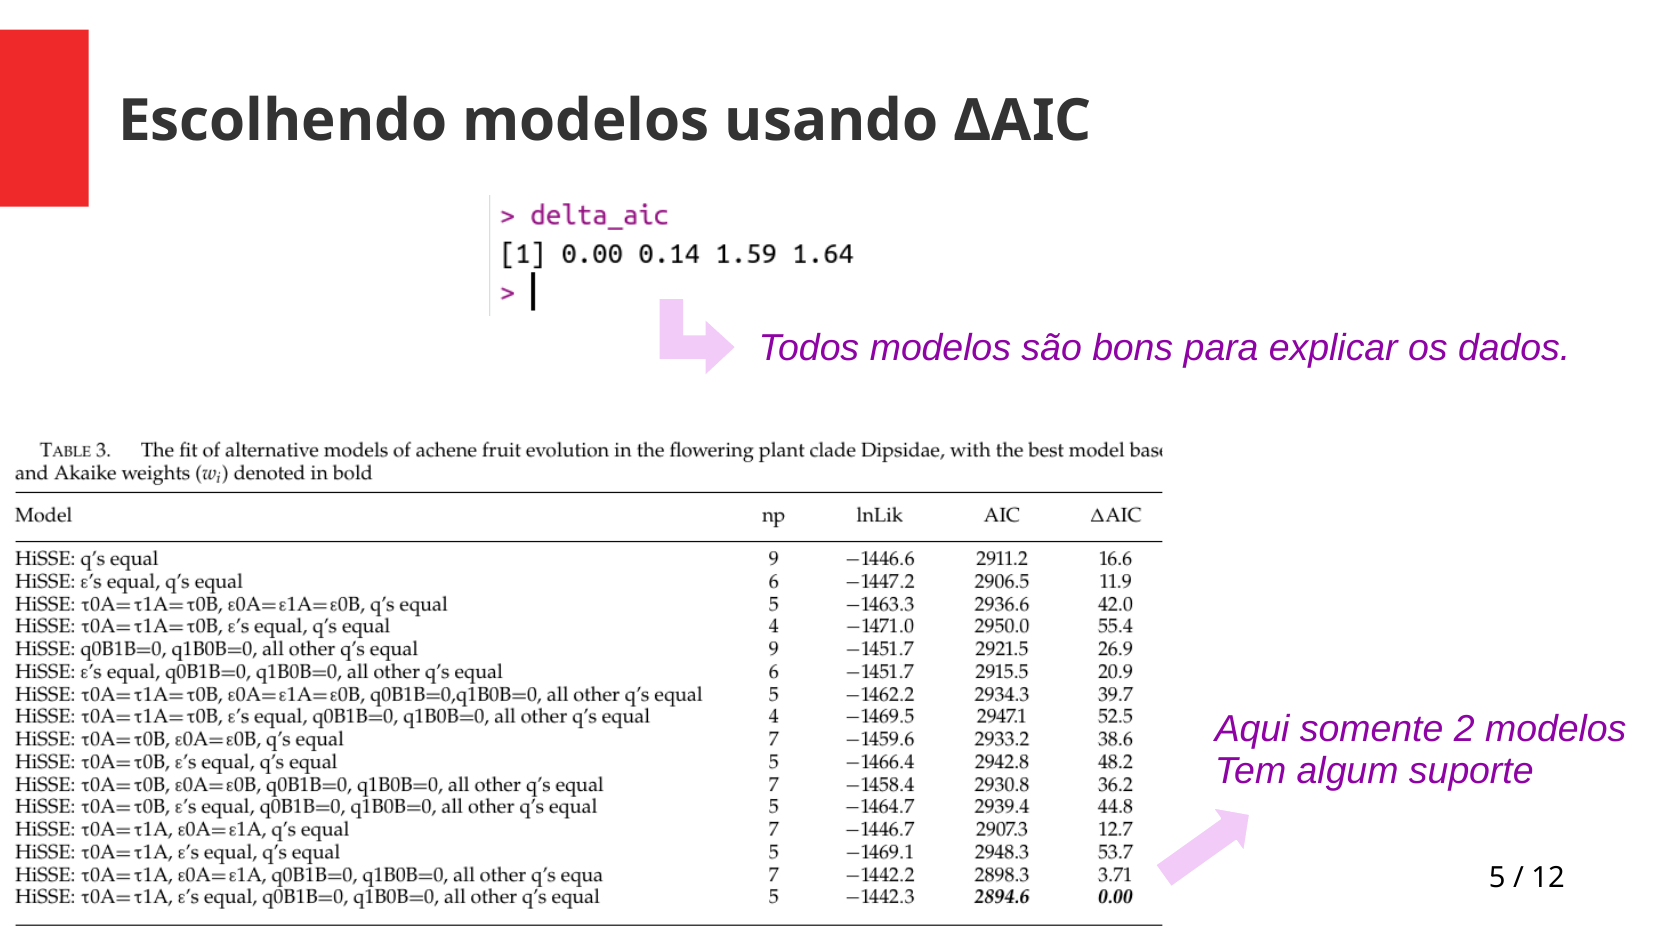

# Escolhendo modelos usando ΔAIC
Todos modelos são bons para explicar os dados.
Aqui somente 2 modelos
Tem algum suporte
5